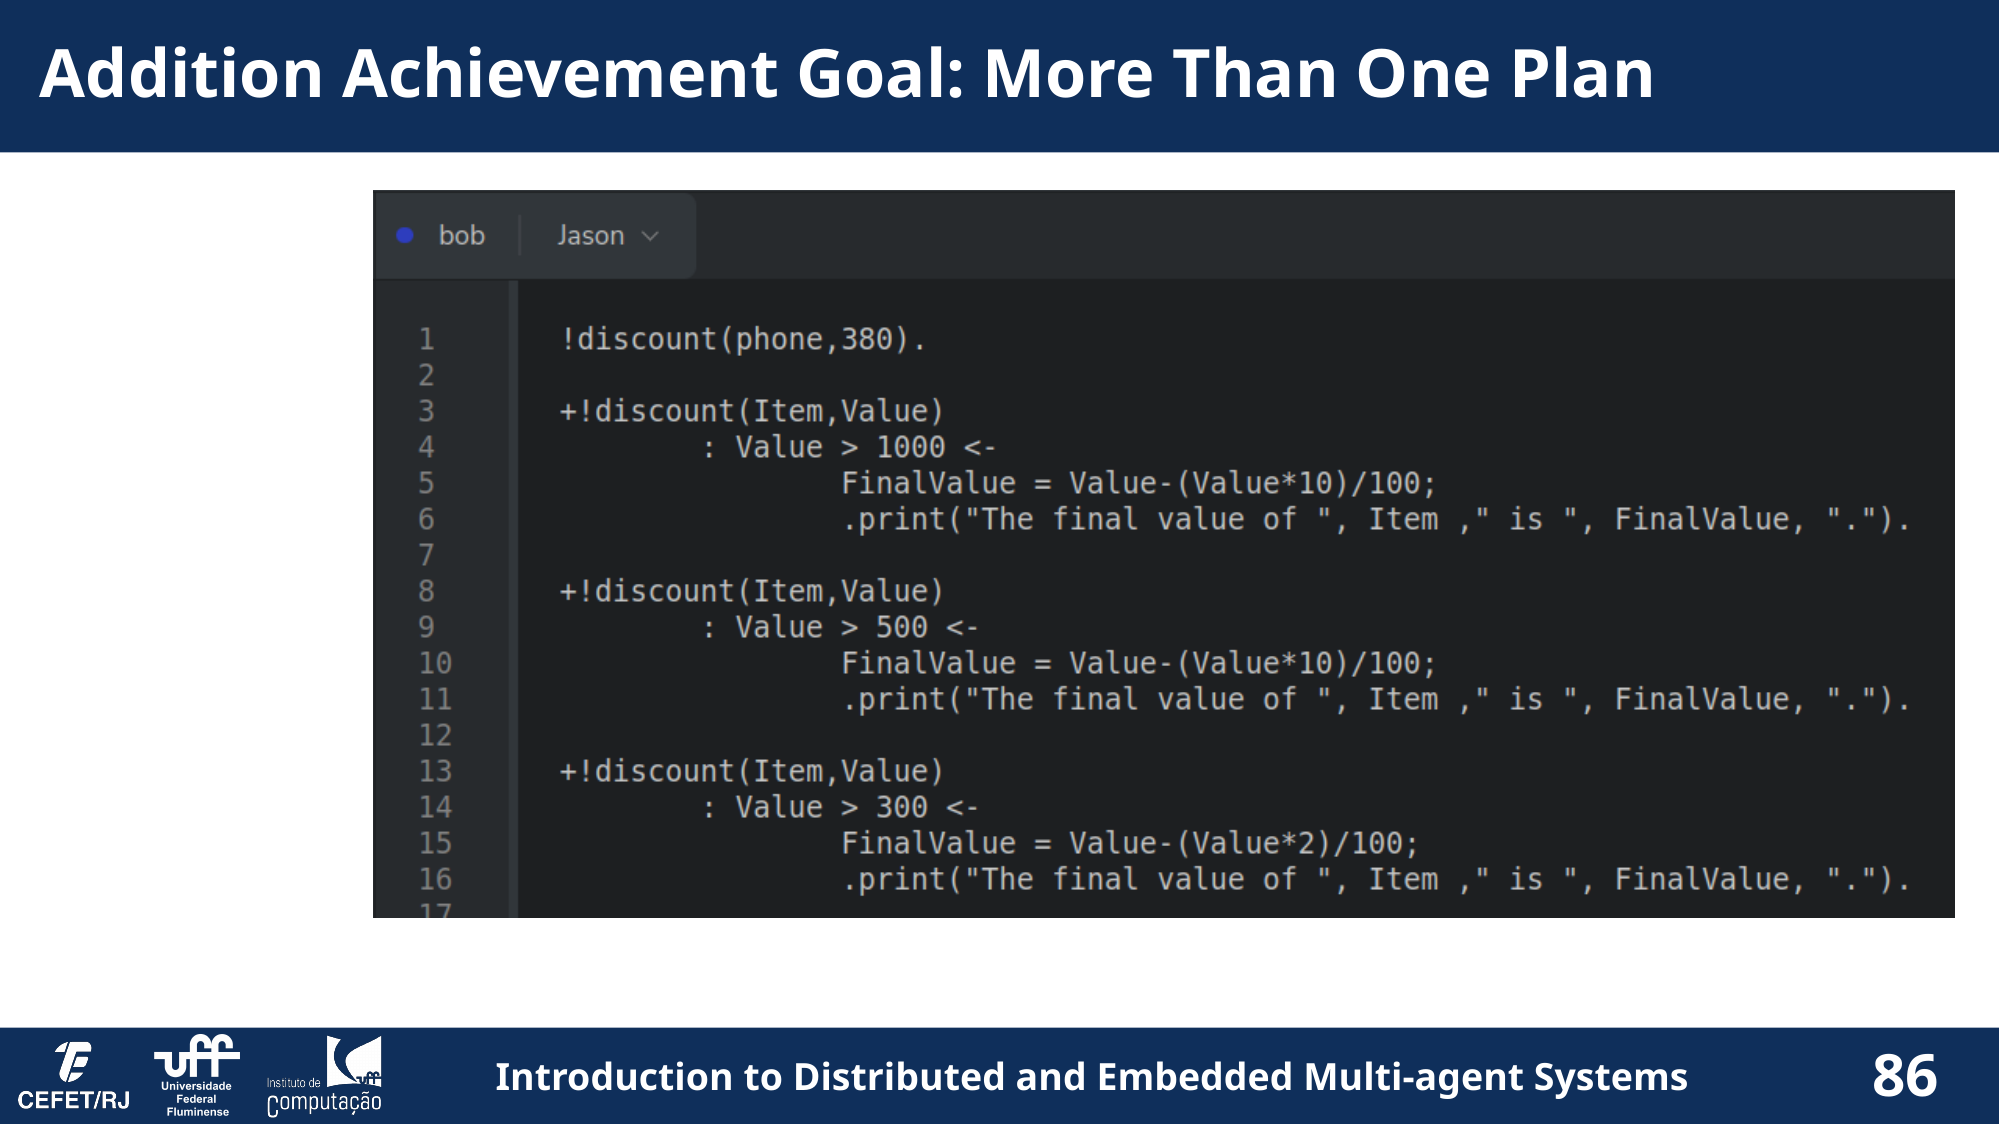

Addition Achievement Goal: More Than One Plan